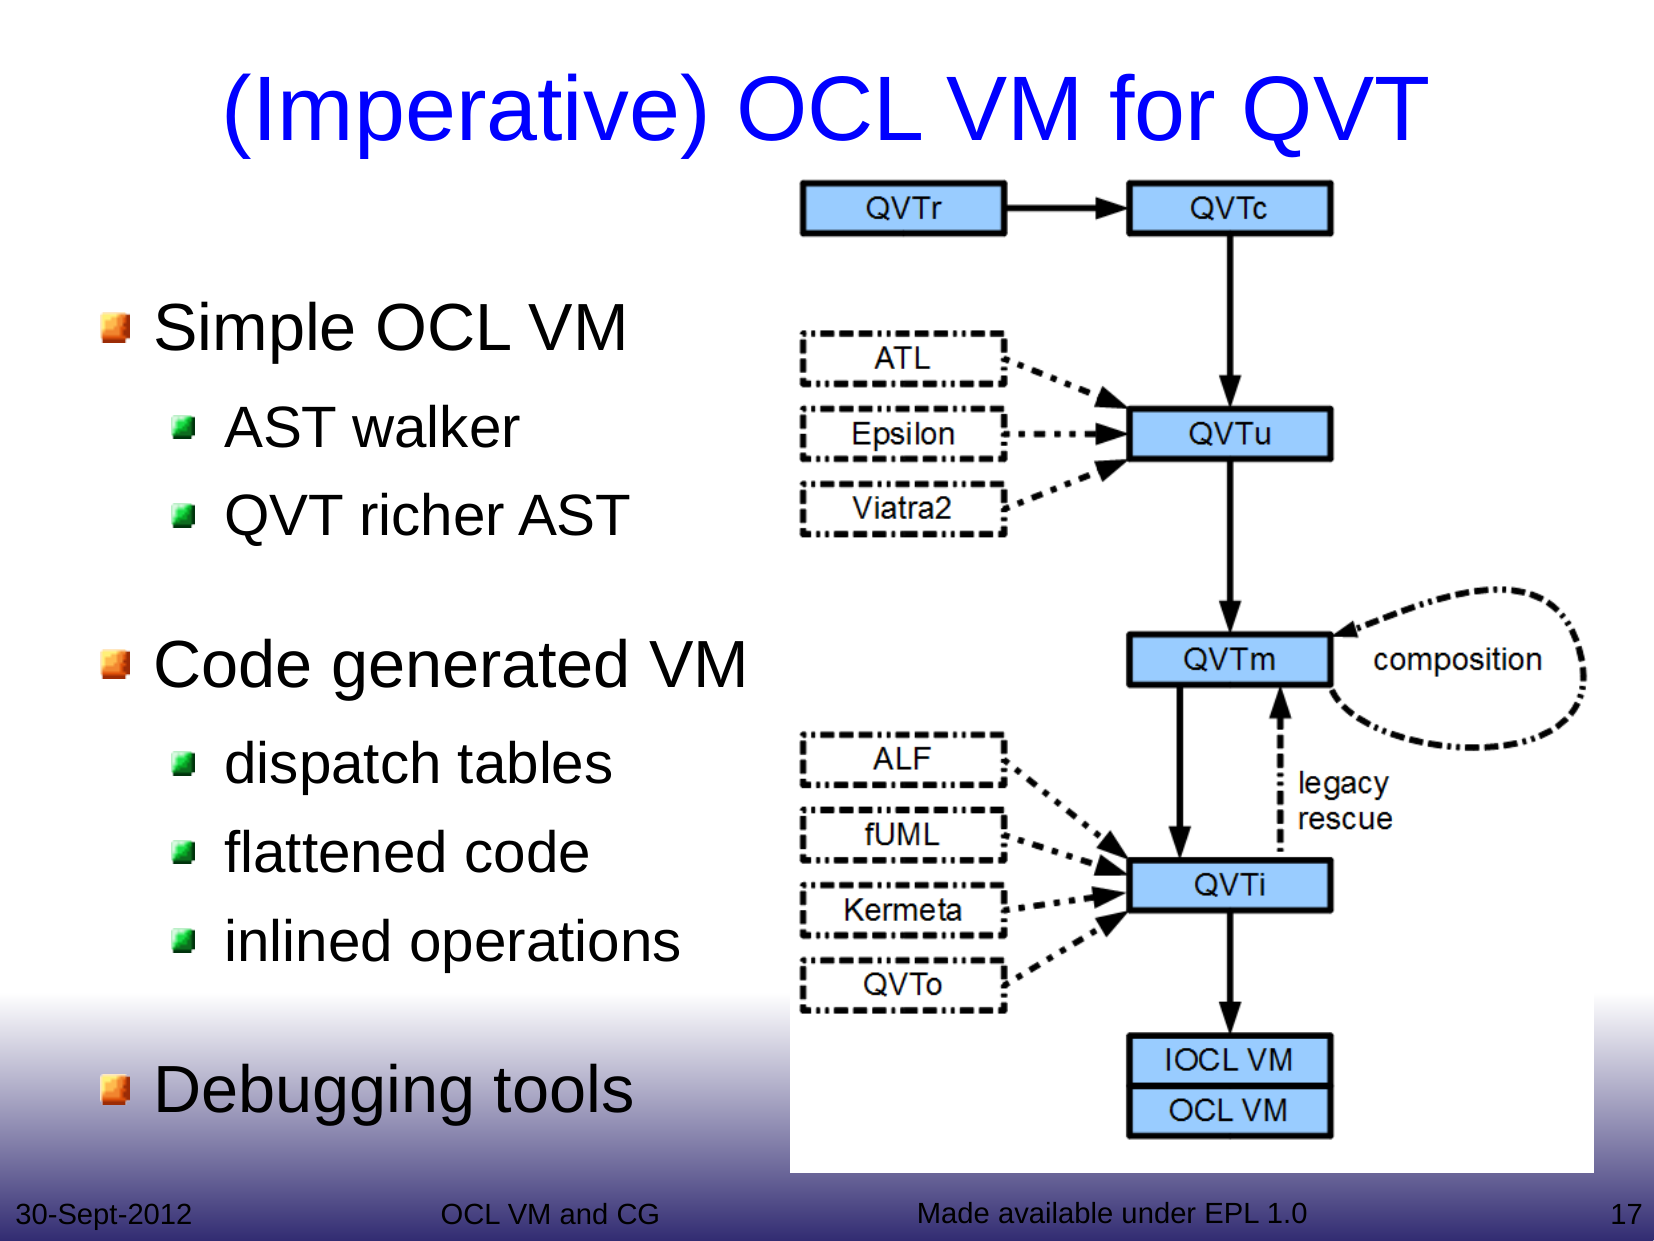

# (Imperative) OCL VM for QVT
Simple OCL VM
AST walker
QVT richer AST
Code generated VM
dispatch tables
flattened code
inlined operations
Debugging tools
30-Sept-2012
OCL VM and CG
17